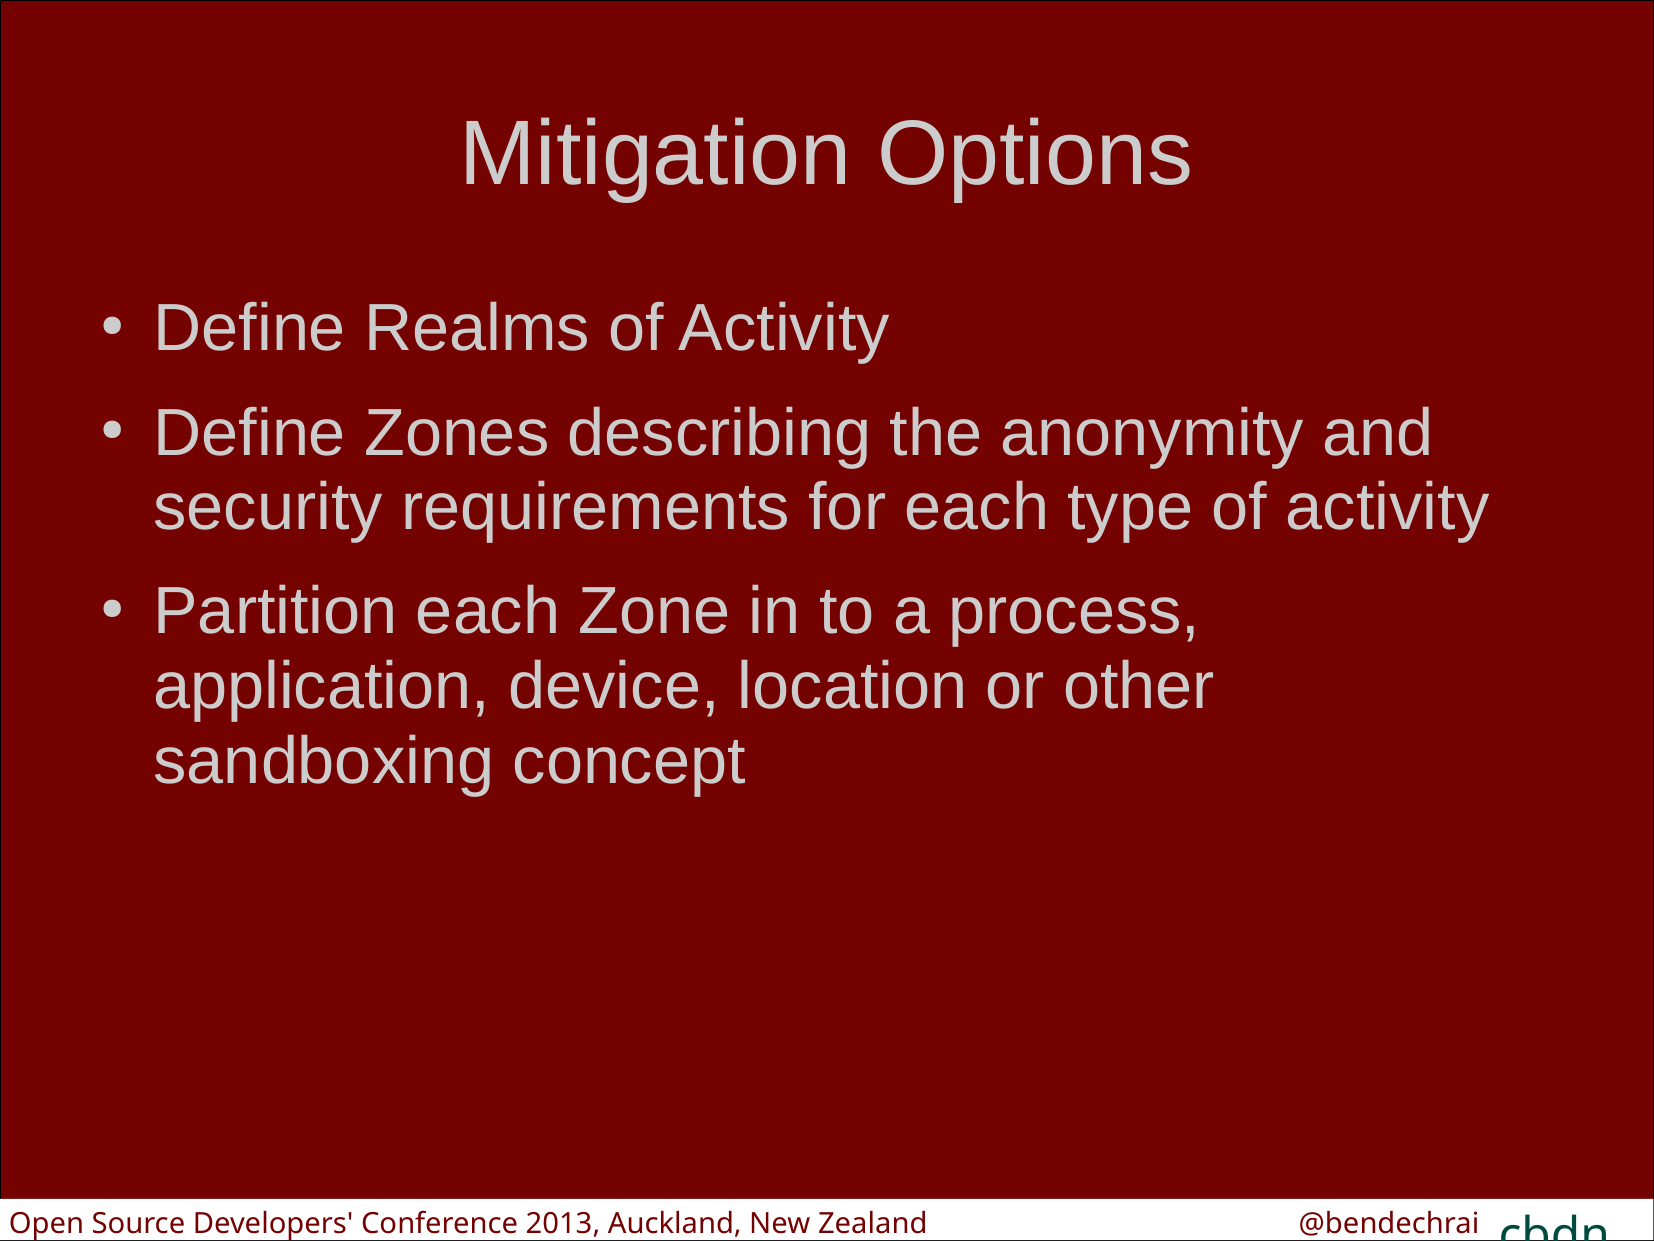

# Mitigation Options
Define Realms of Activity
Define Zones describing the anonymity and security requirements for each type of activity
Partition each Zone in to a process, application, device, location or other sandboxing concept
cbdn
Open Source Developers' Conference 2013, Auckland, New Zealand
@bendechrai